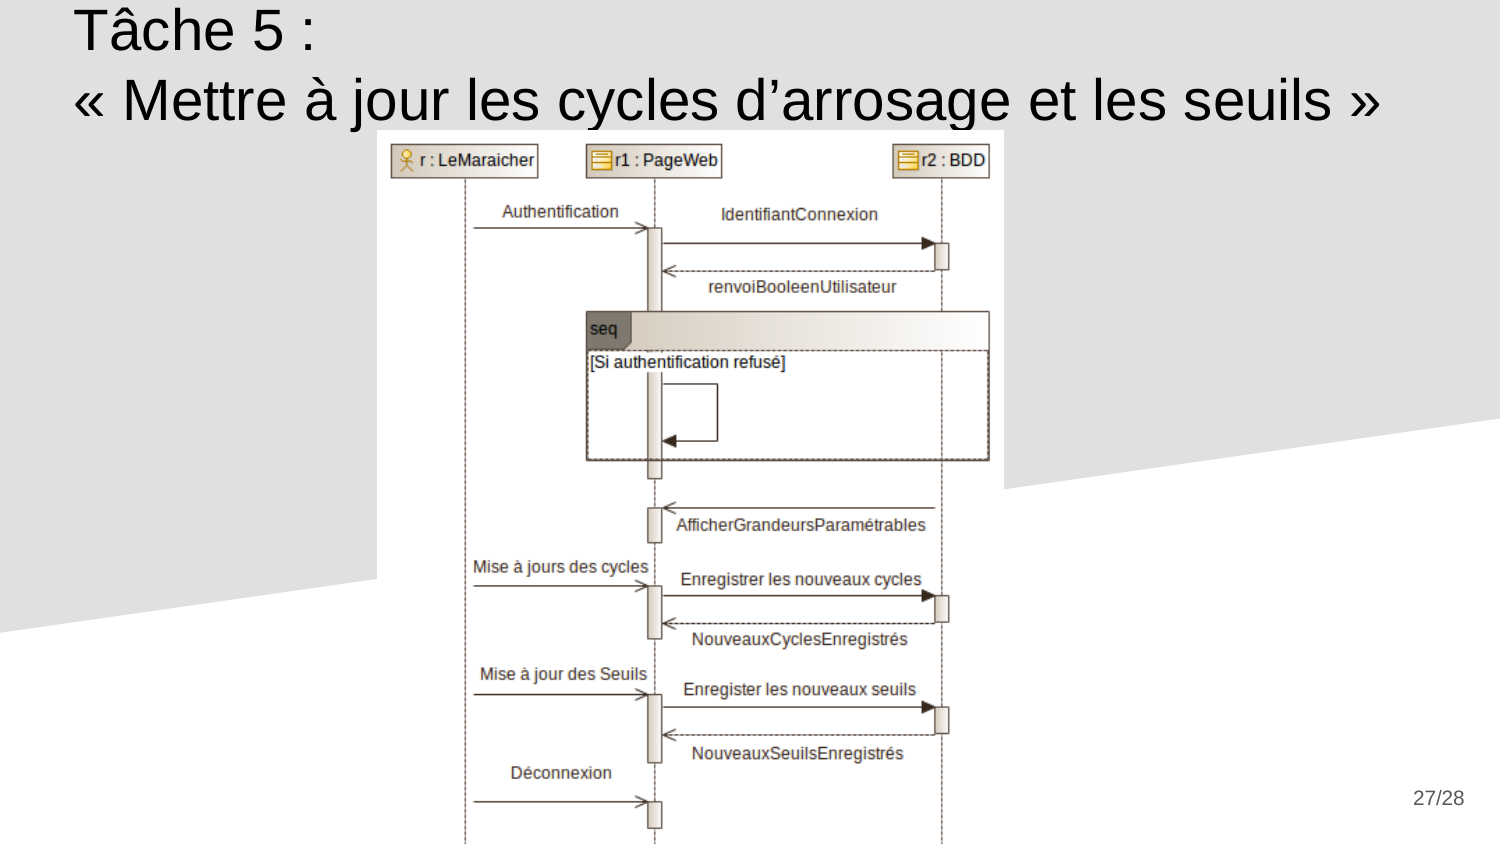

# Tâche 5 : « Mettre à jour les cycles d’arrosage et les seuils »